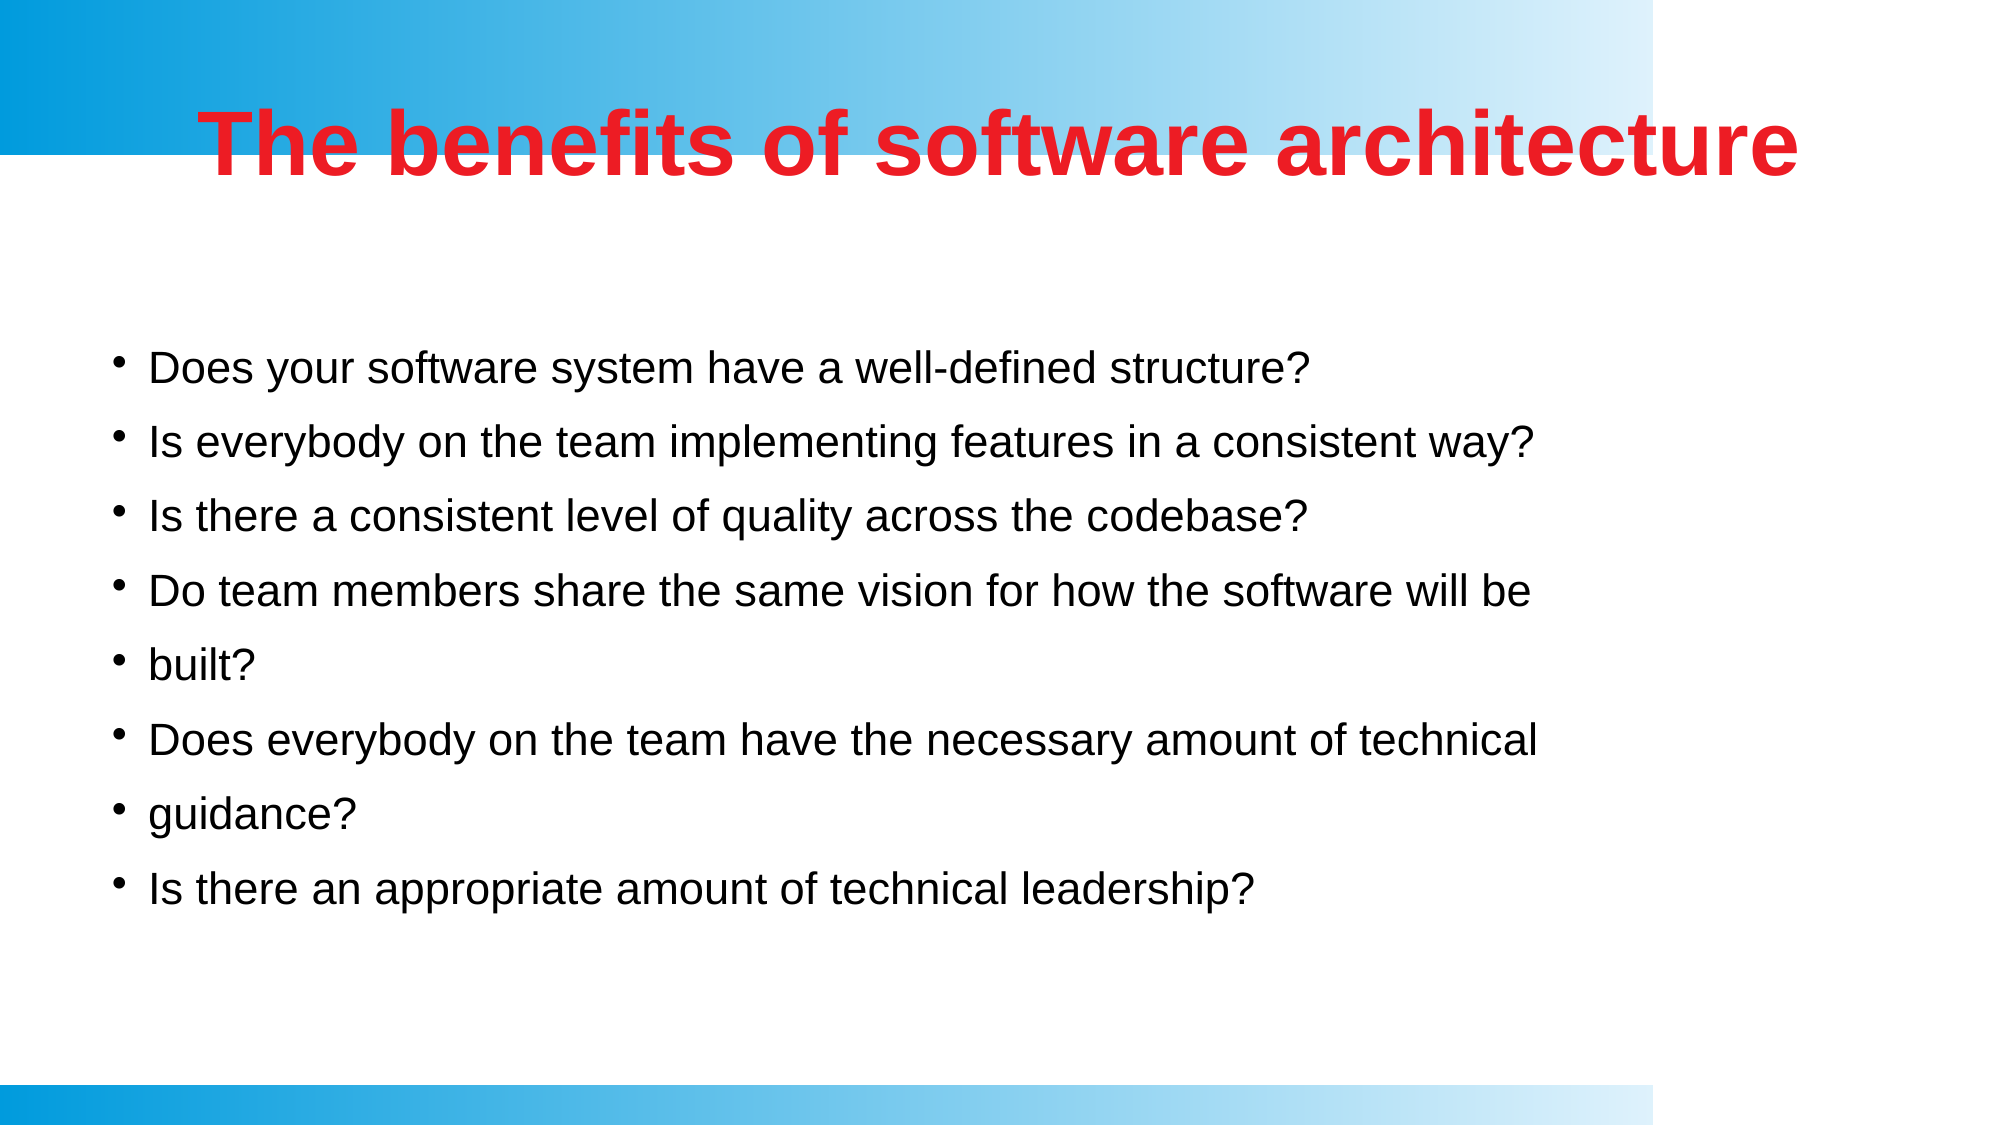

# The benefits of software architecture
Does your software system have a well-defined structure?
Is everybody on the team implementing features in a consistent way?
Is there a consistent level of quality across the codebase?
Do team members share the same vision for how the software will be
built?
Does everybody on the team have the necessary amount of technical
guidance?
Is there an appropriate amount of technical leadership?